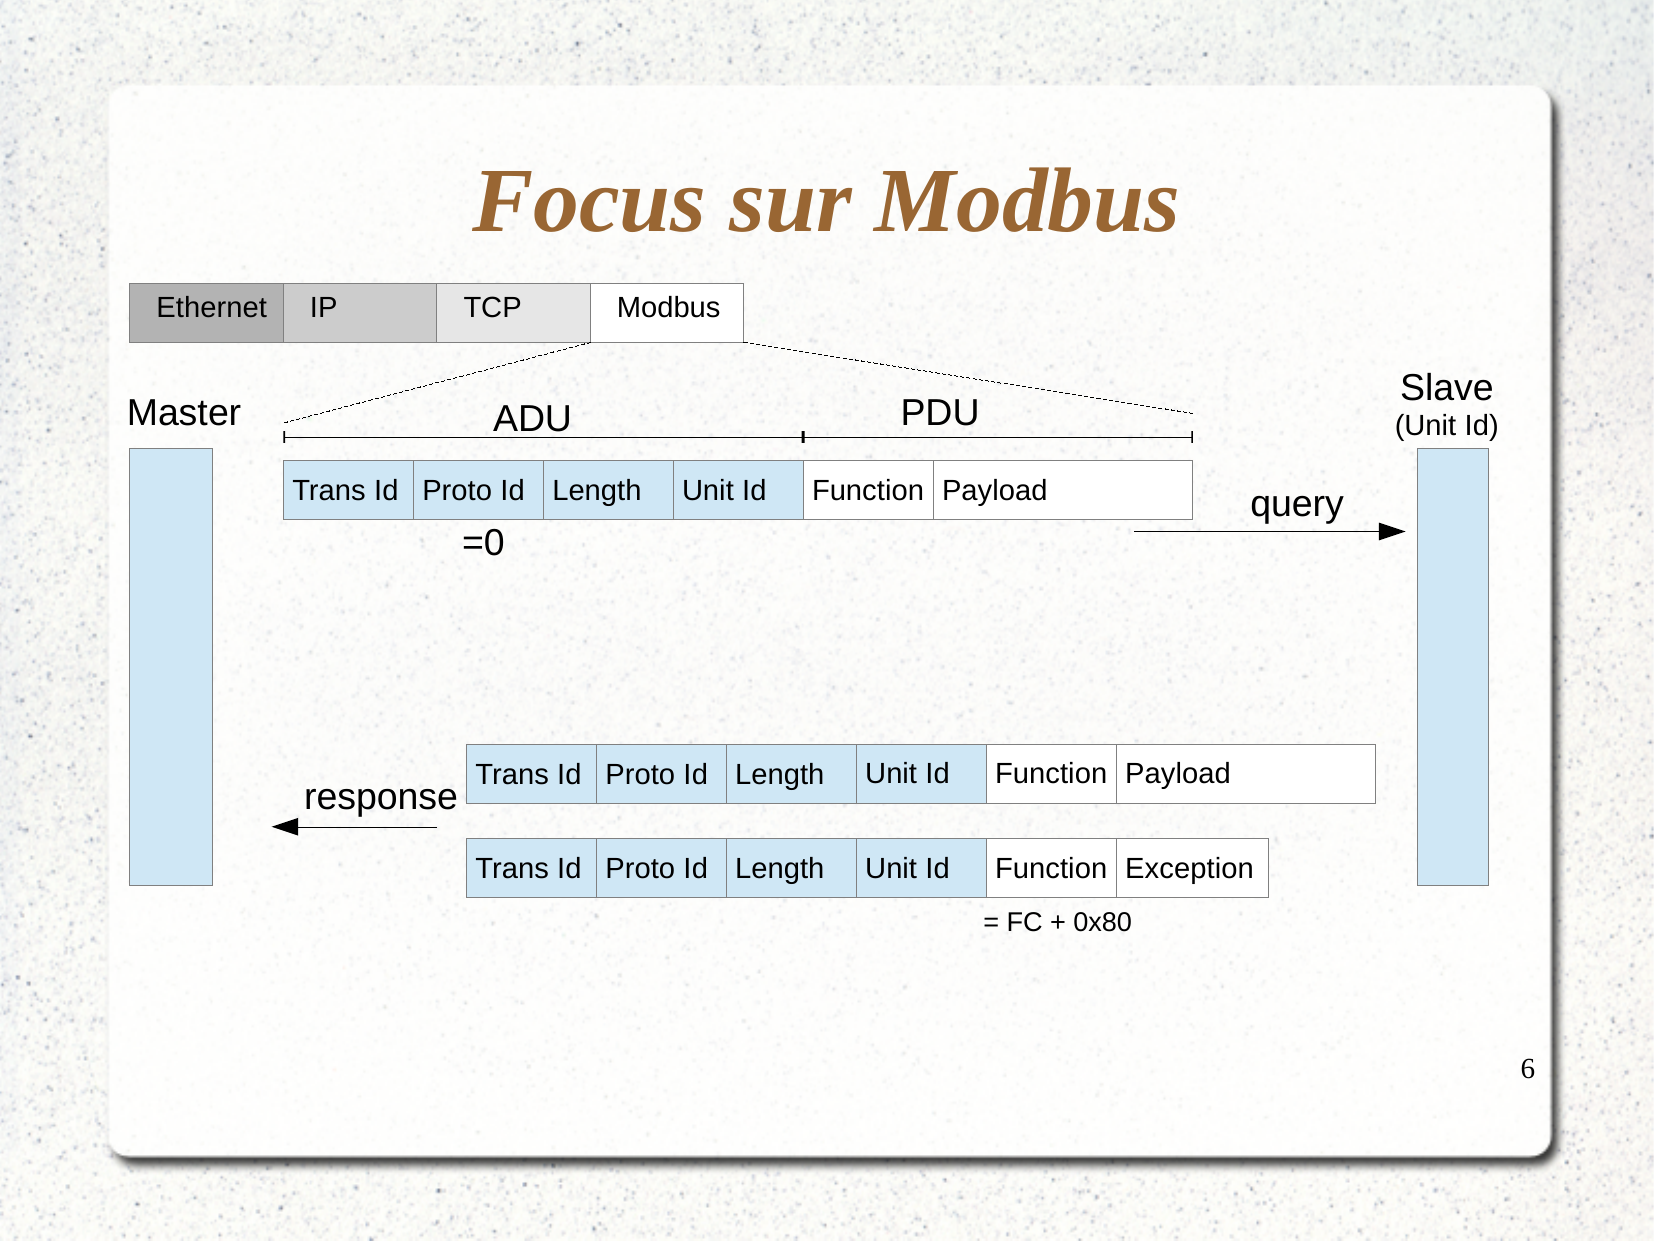

# Focus sur Modbus
Modbus
TCP
IP
Ethernet
Slave
(Unit Id)
Master
PDU
ADU
Payload
Function
Unit Id
Length
Proto Id
Trans Id
query
=0
Payload
Function
Unit Id
Length
Proto Id
Trans Id
response
Exception
Function
Unit Id
Length
Proto Id
Trans Id
= FC + 0x80
6